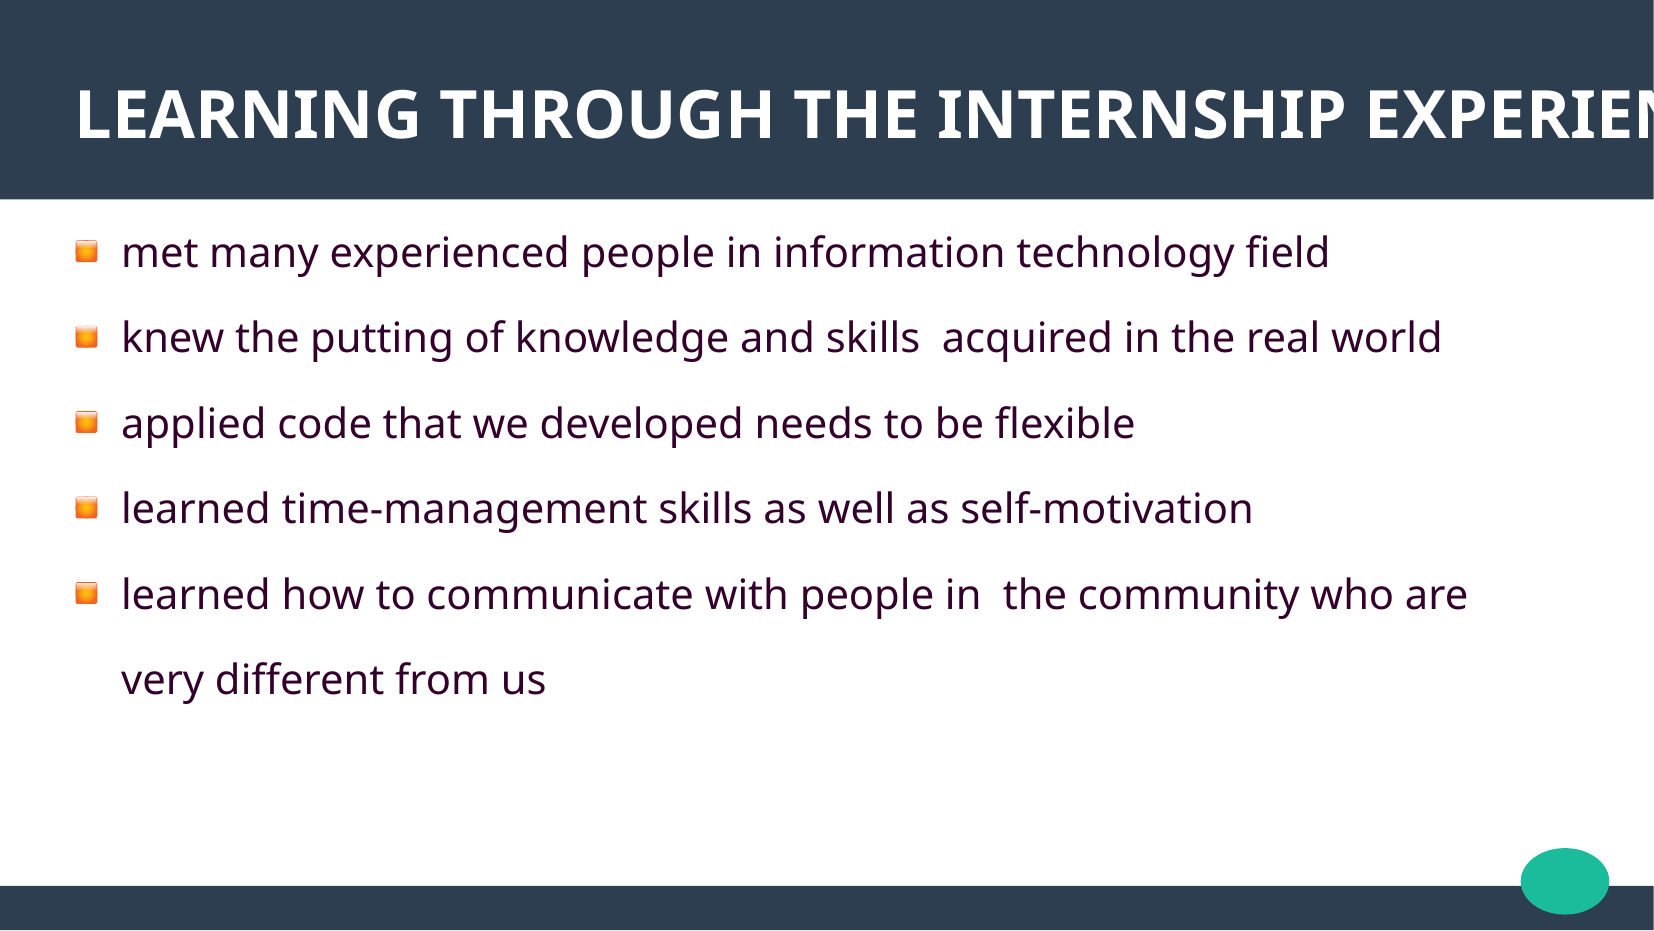

LEARNING THROUGH THE INTERNSHIP EXPERIENCE
 met many experienced people in information technology field
 knew the putting of knowledge and skills acquired in the real world
 applied code that we developed needs to be flexible
 learned time-management skills as well as self-motivation
 learned how to communicate with people in the community who are
 very different from us